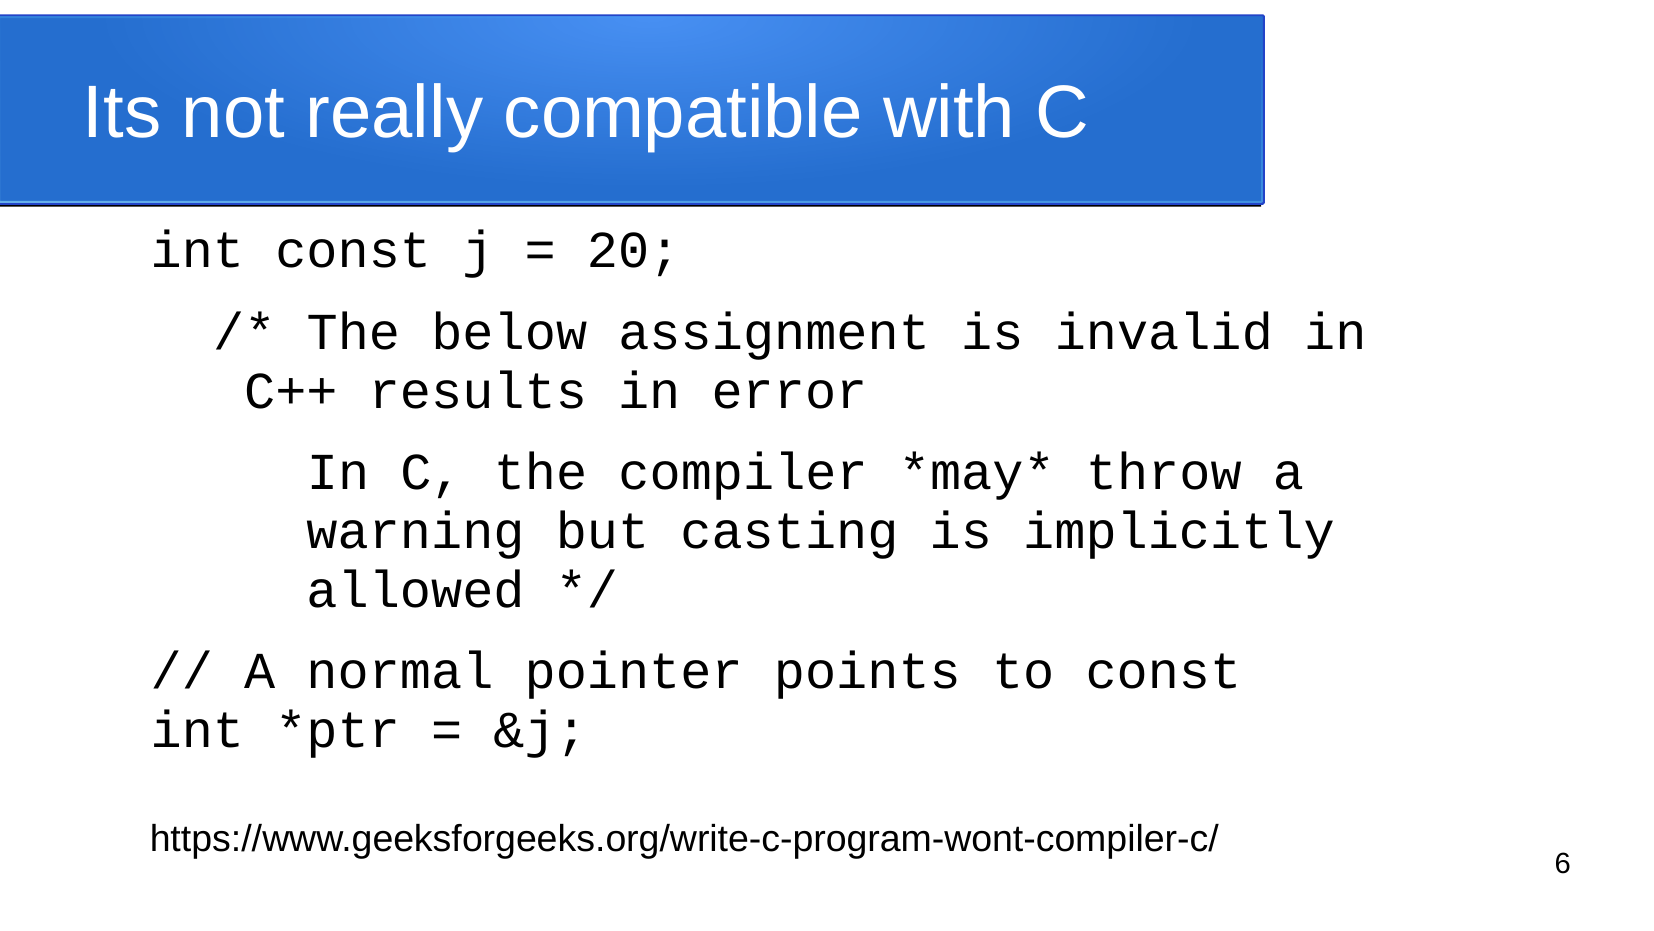

# Its not really compatible with C
int const j = 20;
 /* The below assignment is invalid in C++ results in error
 In C, the compiler *may* throw a
 warning but casting is implicitly
 allowed */
// A normal pointer points to const
int *ptr = &j;
https://www.geeksforgeeks.org/write-c-program-wont-compiler-c/
6